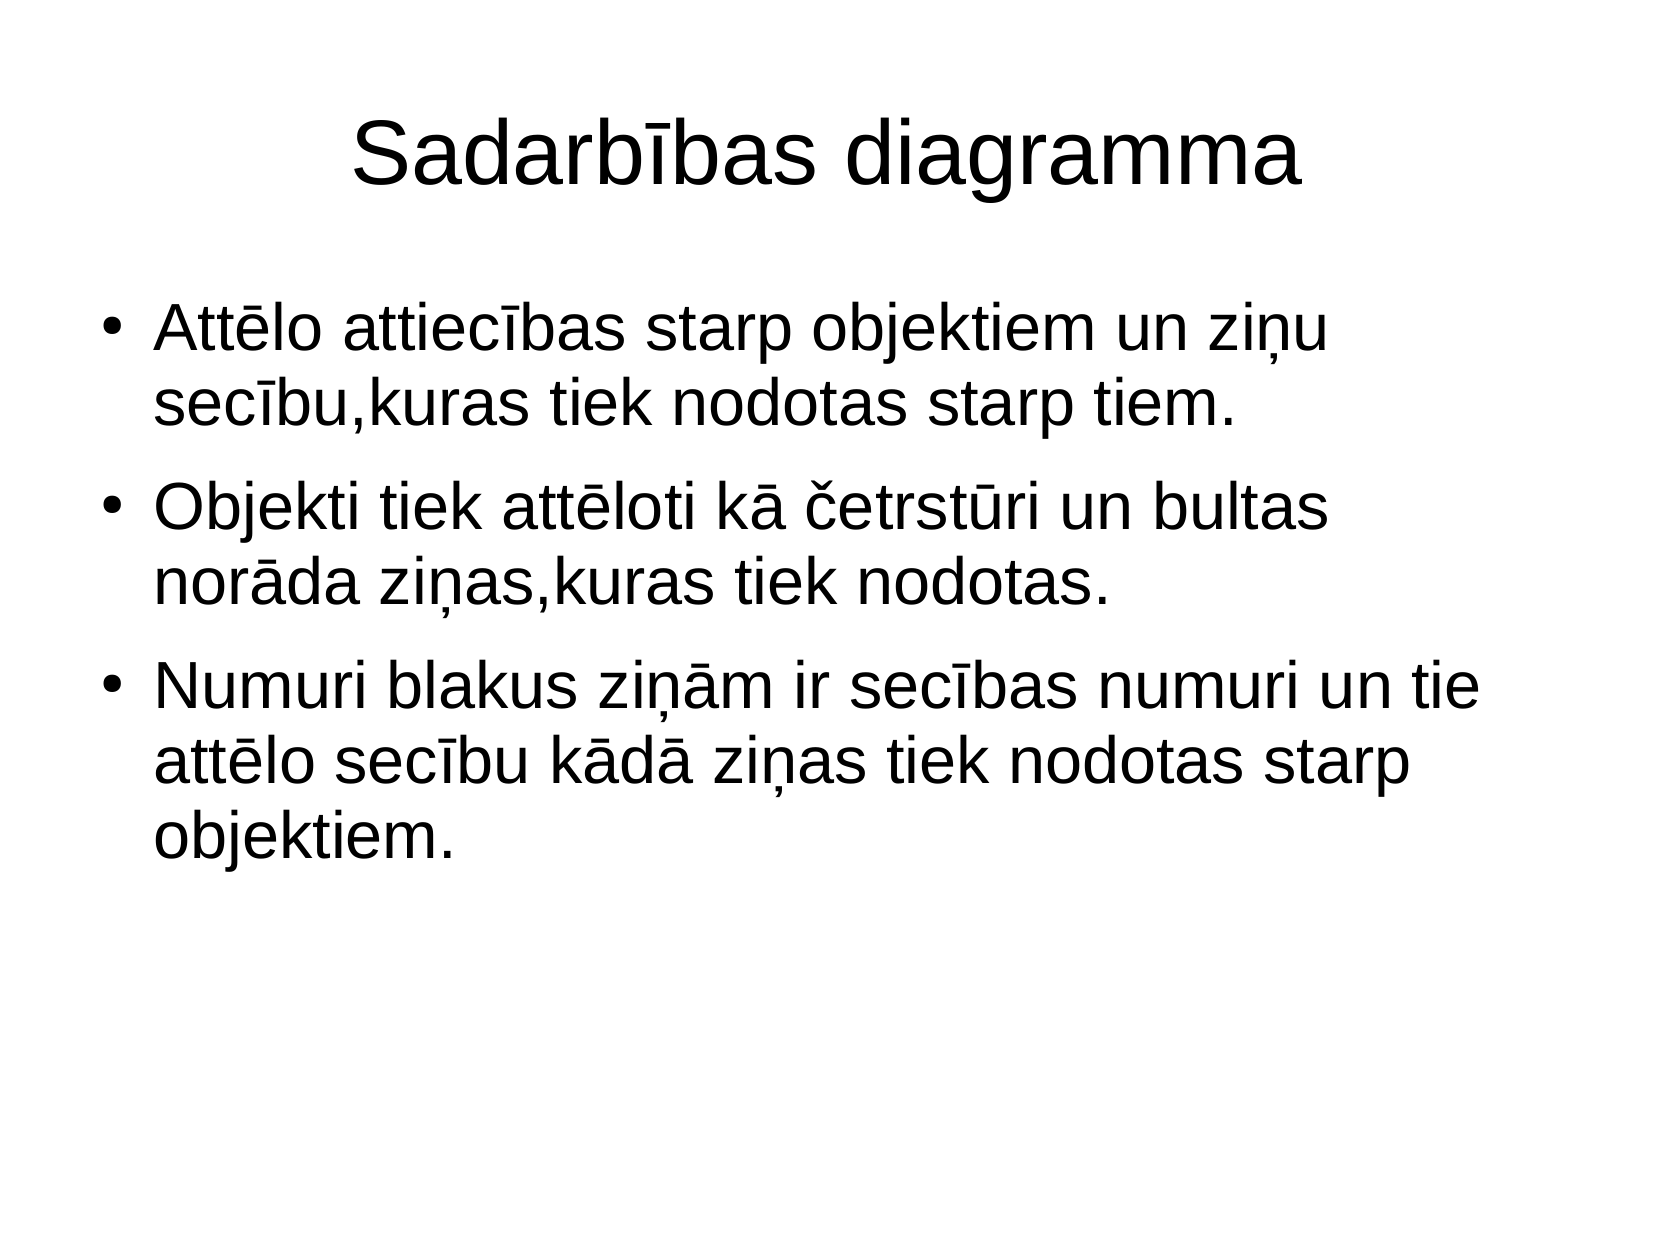

# Sadarbības diagramma
Attēlo attiecības starp objektiem un ziņu secību,kuras tiek nodotas starp tiem.
Objekti tiek attēloti kā četrstūri un bultas norāda ziņas,kuras tiek nodotas.
Numuri blakus ziņām ir secības numuri un tie attēlo secību kādā ziņas tiek nodotas starp objektiem.